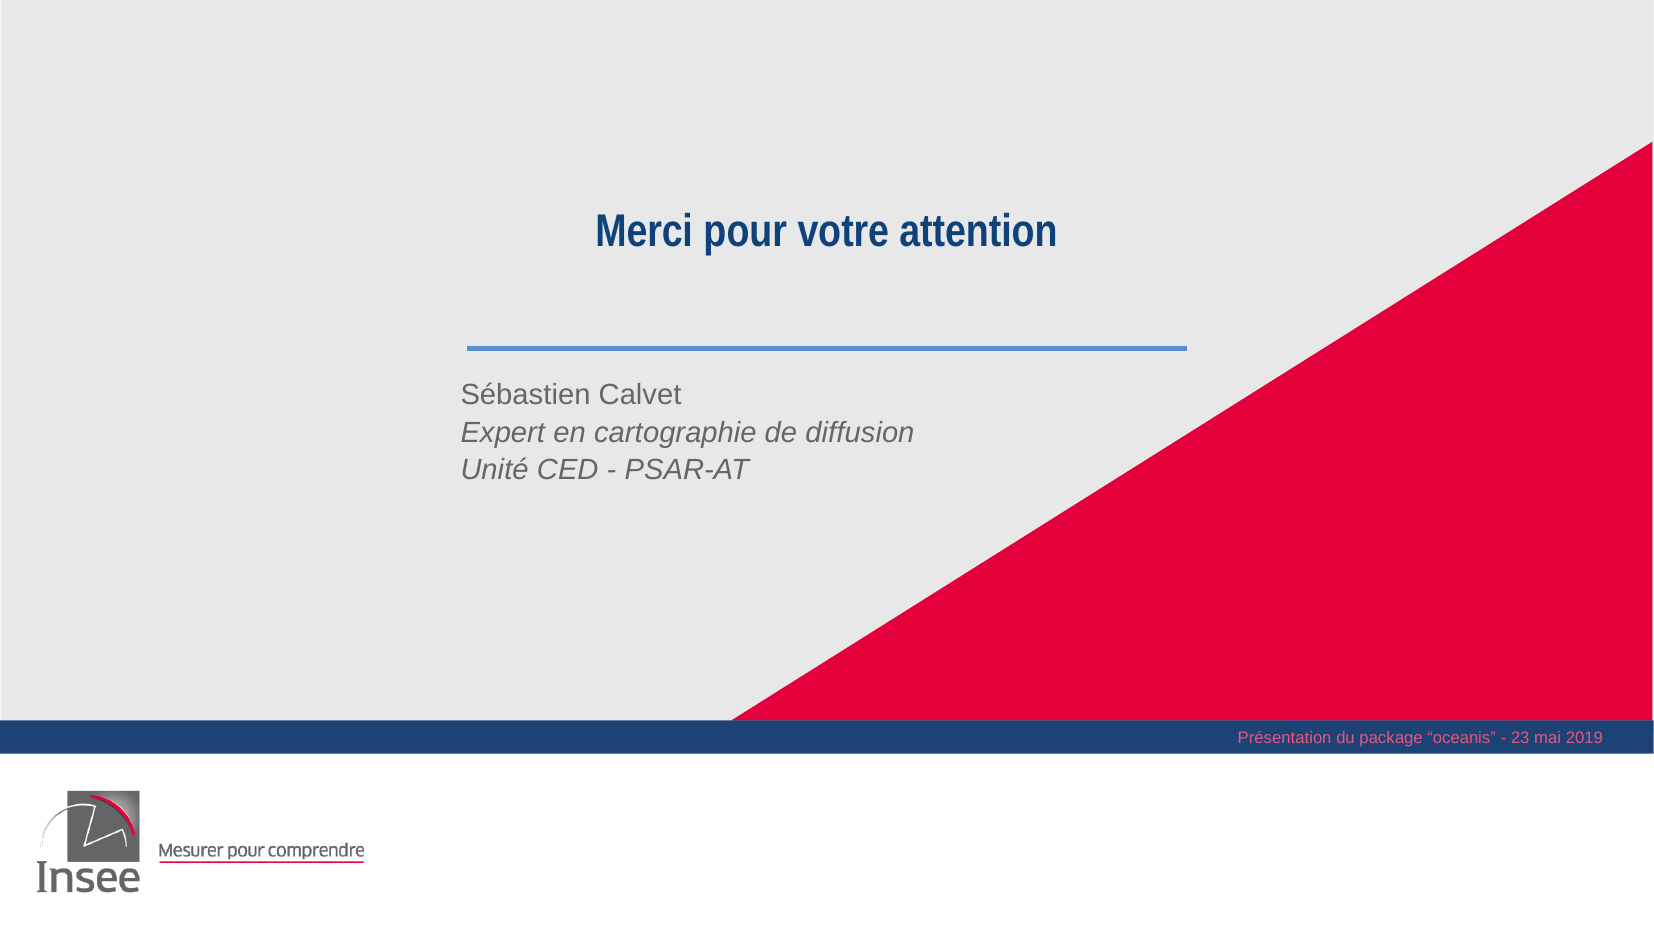

# Merci pour votre attention
Sébastien Calvet
Expert en cartographie de diffusion
Unité CED - PSAR-AT
20
Présentation du package “oceanis” - 23 mai 2019